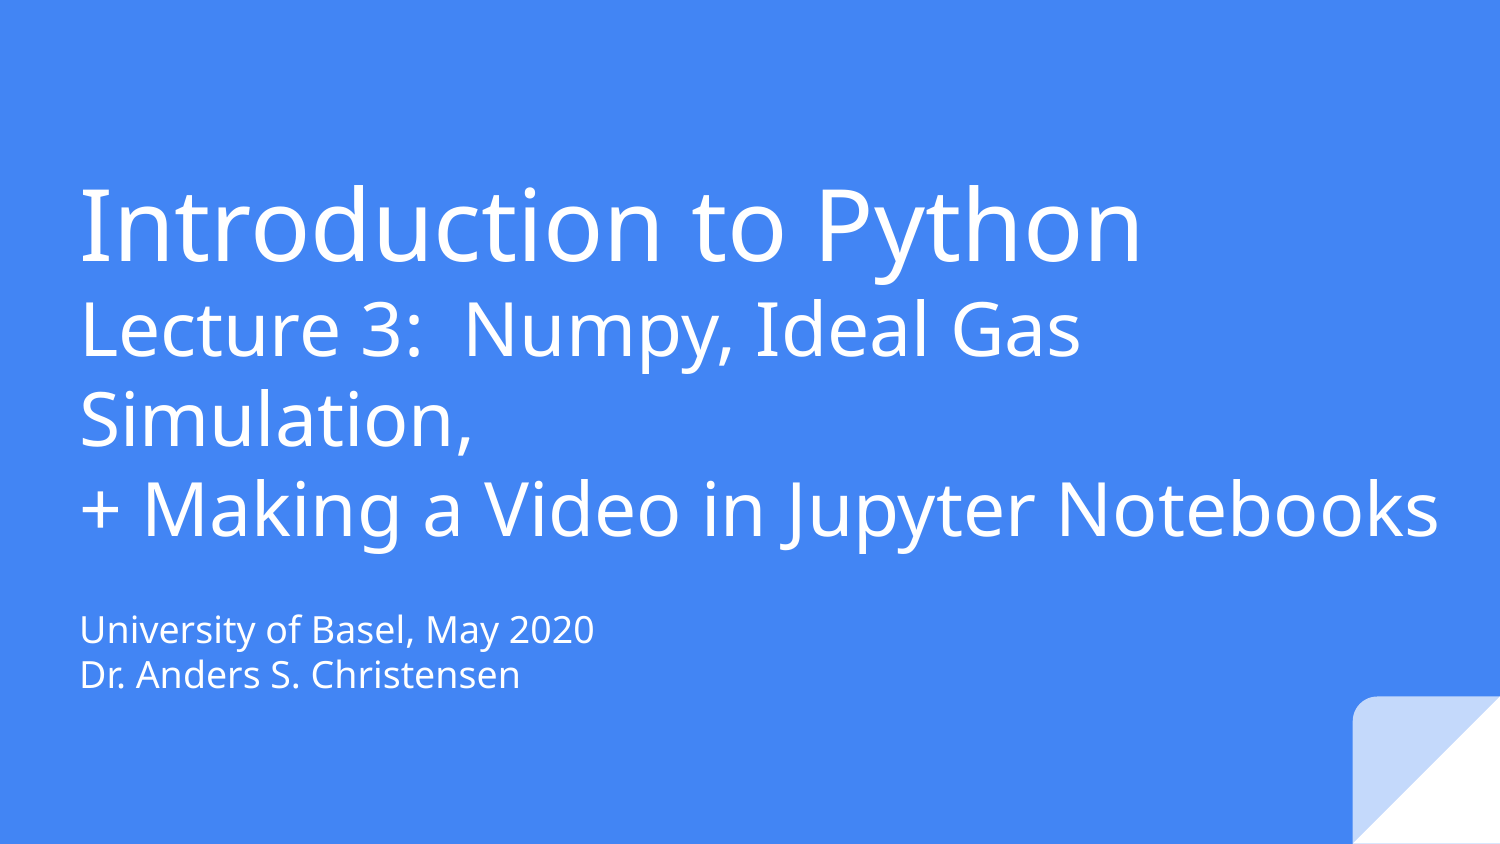

# Introduction to Python Lecture 3: Numpy, Ideal Gas Simulation, + Making a Video in Jupyter Notebooks
University of Basel, May 2020
Dr. Anders S. Christensen